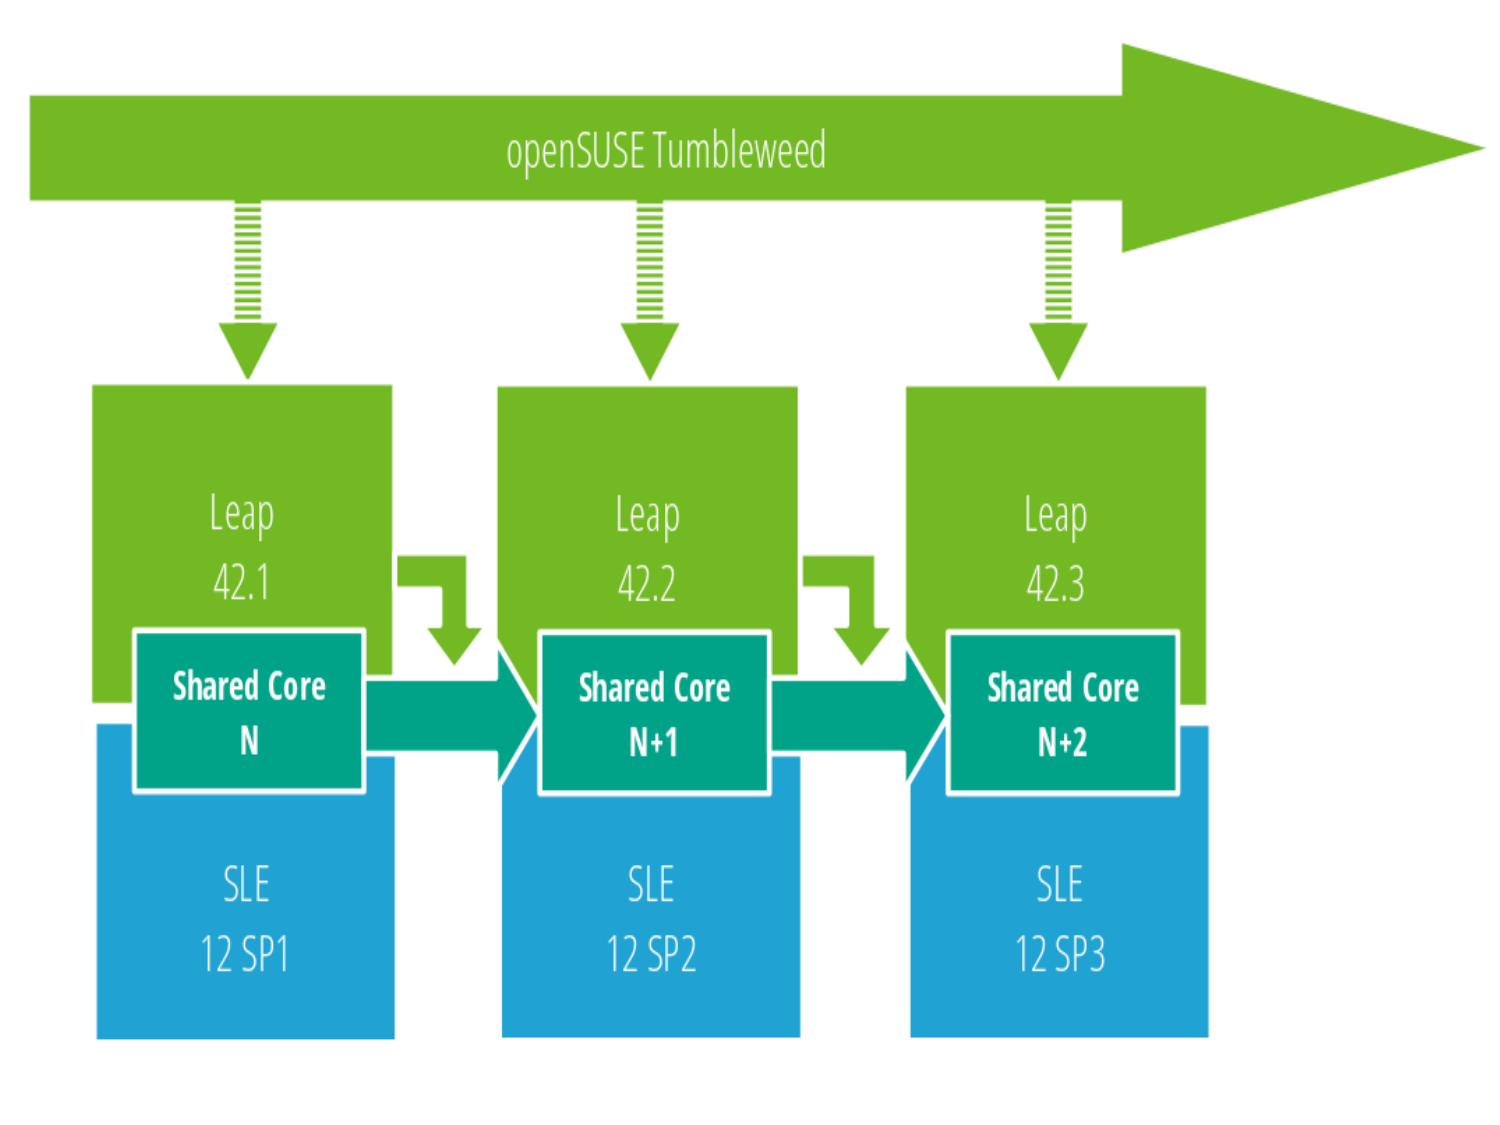

# openSUSE & SLE - Developing Together